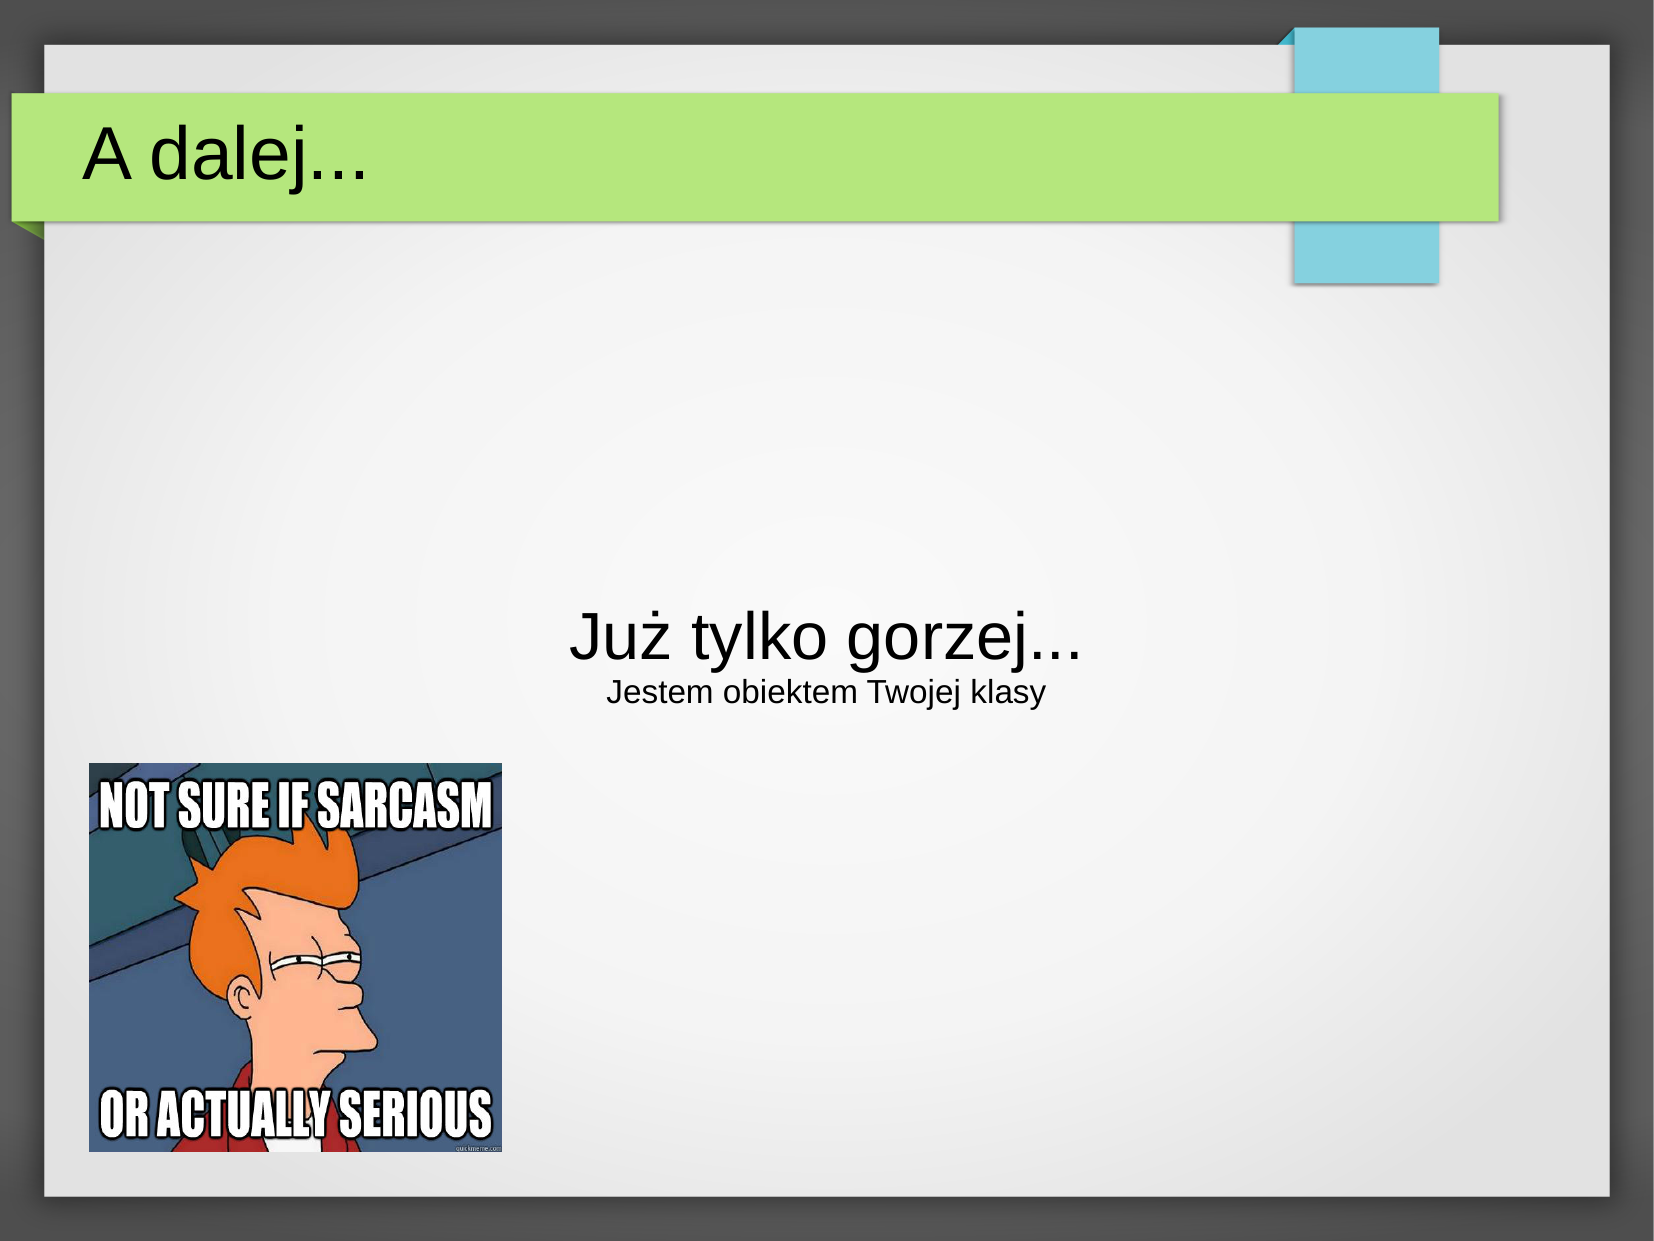

# A dalej...
Już tylko gorzej...
Jestem obiektem Twojej klasy